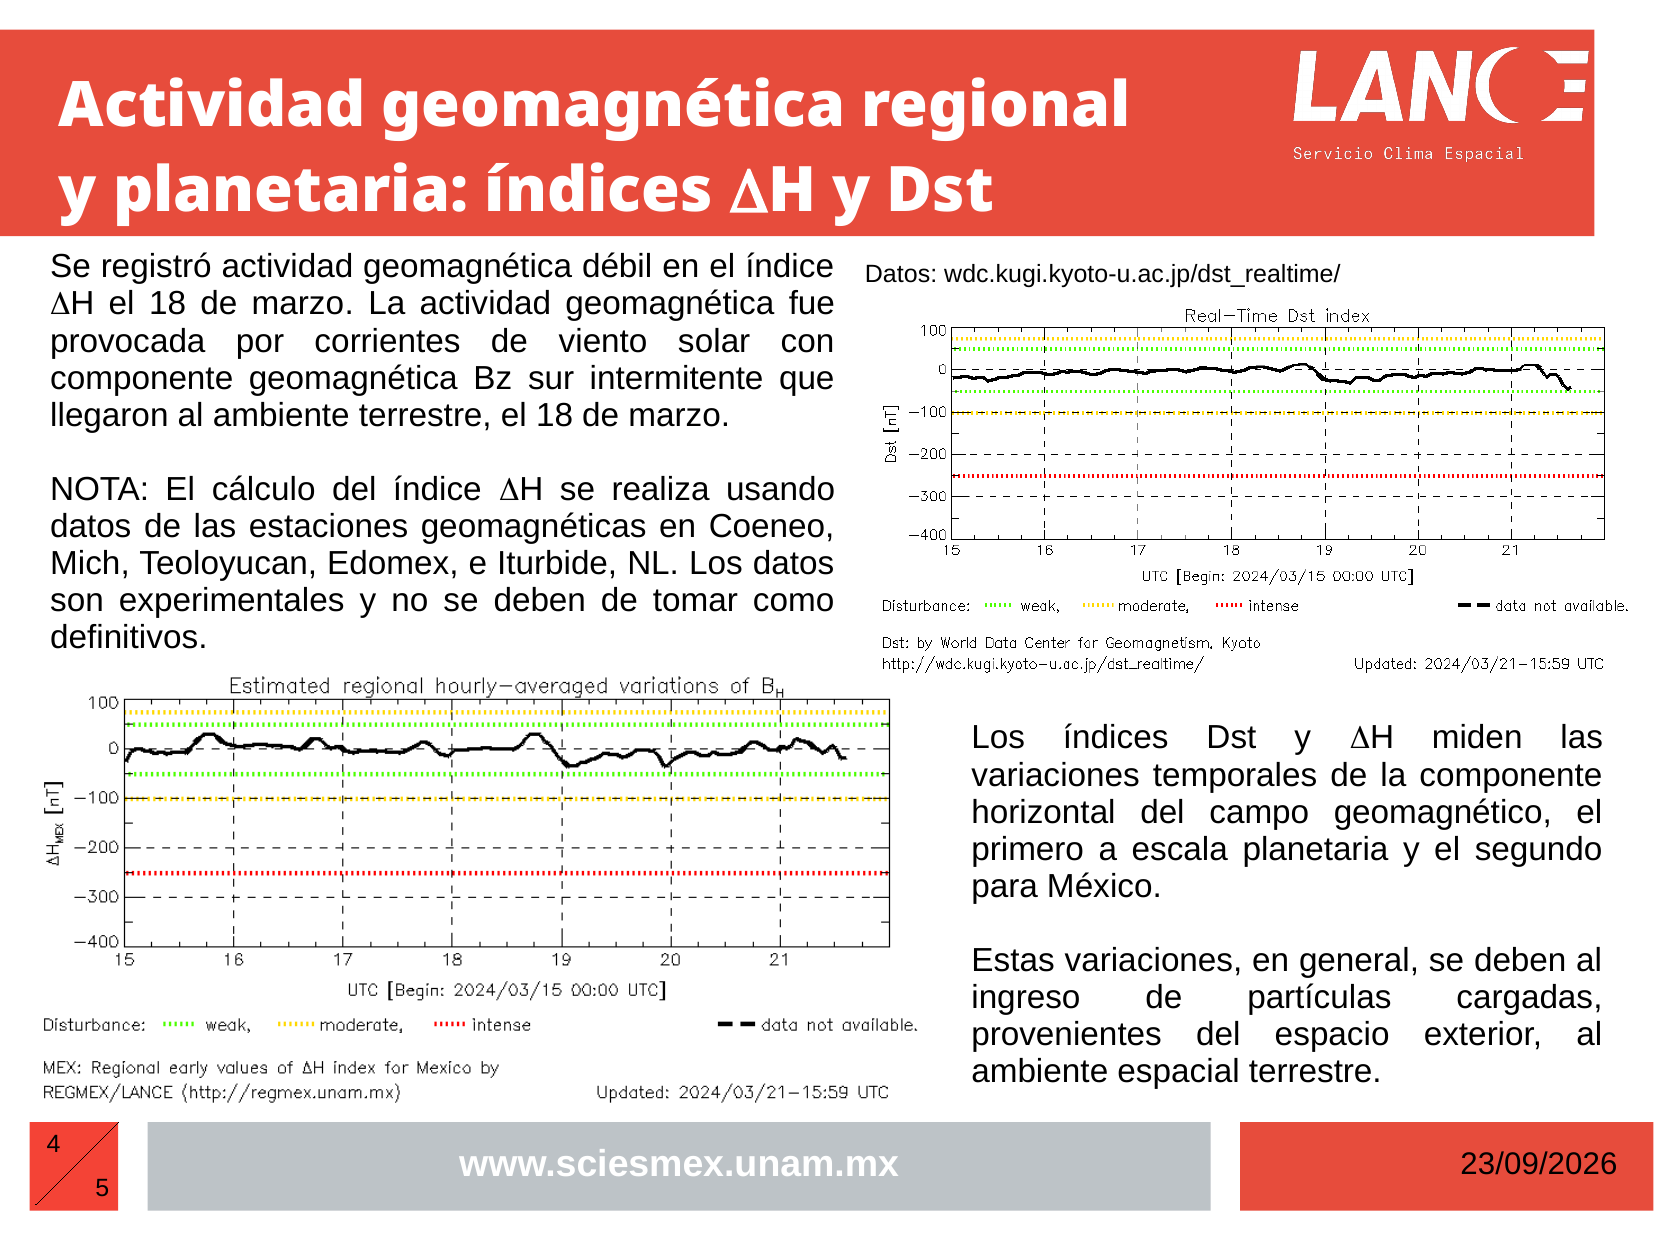

# Actividad geomagnética regional y planetaria: índices DH y Dst
Se registró actividad geomagnética débil en el índice DH el 18 de marzo. La actividad geomagnética fue provocada por corrientes de viento solar con componente geomagnética Bz sur intermitente que llegaron al ambiente terrestre, el 18 de marzo.
NOTA: El cálculo del índice DH se realiza usando datos de las estaciones geomagnéticas en Coeneo, Mich, Teoloyucan, Edomex, e Iturbide, NL. Los datos son experimentales y no se deben de tomar como definitivos.
Datos: wdc.kugi.kyoto-u.ac.jp/dst_realtime/
Los índices Dst y DH miden las variaciones temporales de la componente horizontal del campo geomagnético, el primero a escala planetaria y el segundo para México.
Estas variaciones, en general, se deben al ingreso de partículas cargadas, provenientes del espacio exterior, al ambiente espacial terrestre.
www.sciesmex.unam.mx
5